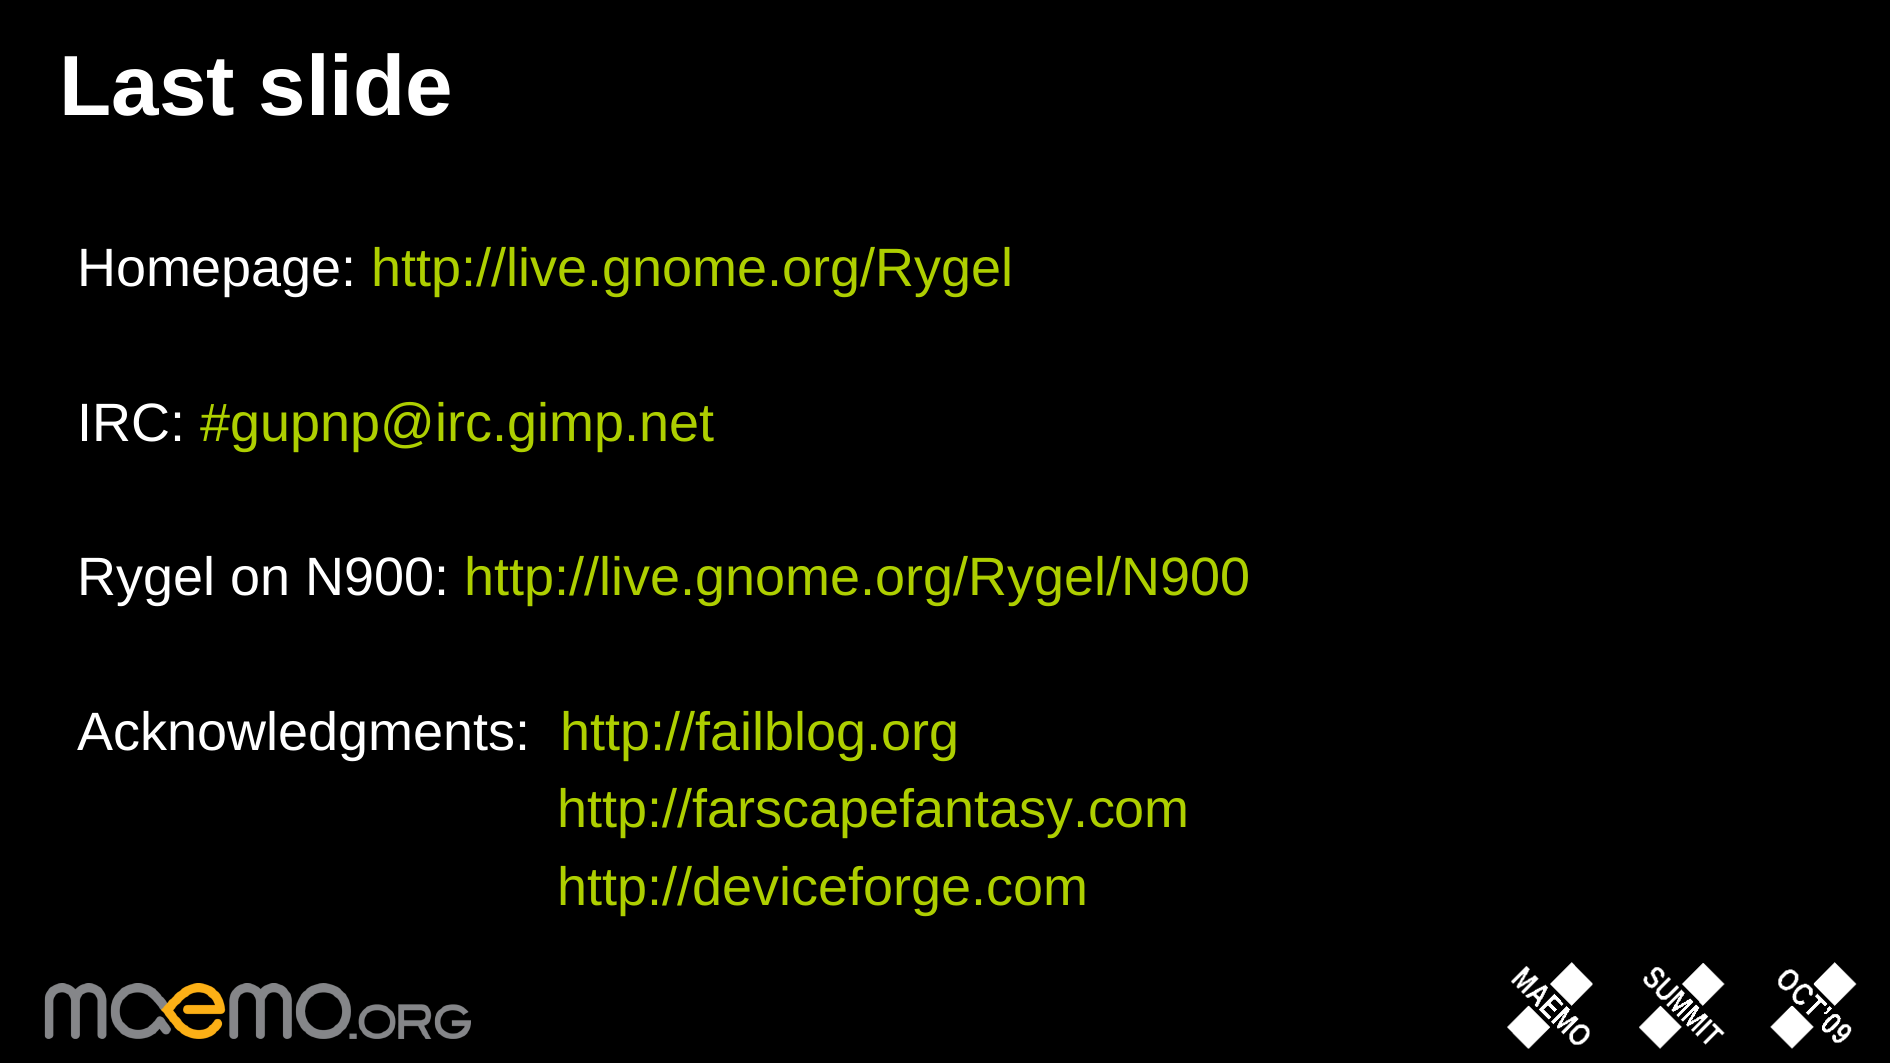

# Last slide
Homepage: http://live.gnome.org/Rygel
IRC: #gupnp@irc.gimp.net
Rygel on N900: http://live.gnome.org/Rygel/N900
Acknowledgments: http://failblog.org
 http://farscapefantasy.com
 http://deviceforge.com
© 2008 Nokia 	 V1-Filename.ppt / YYYY-MM-DD / Initials